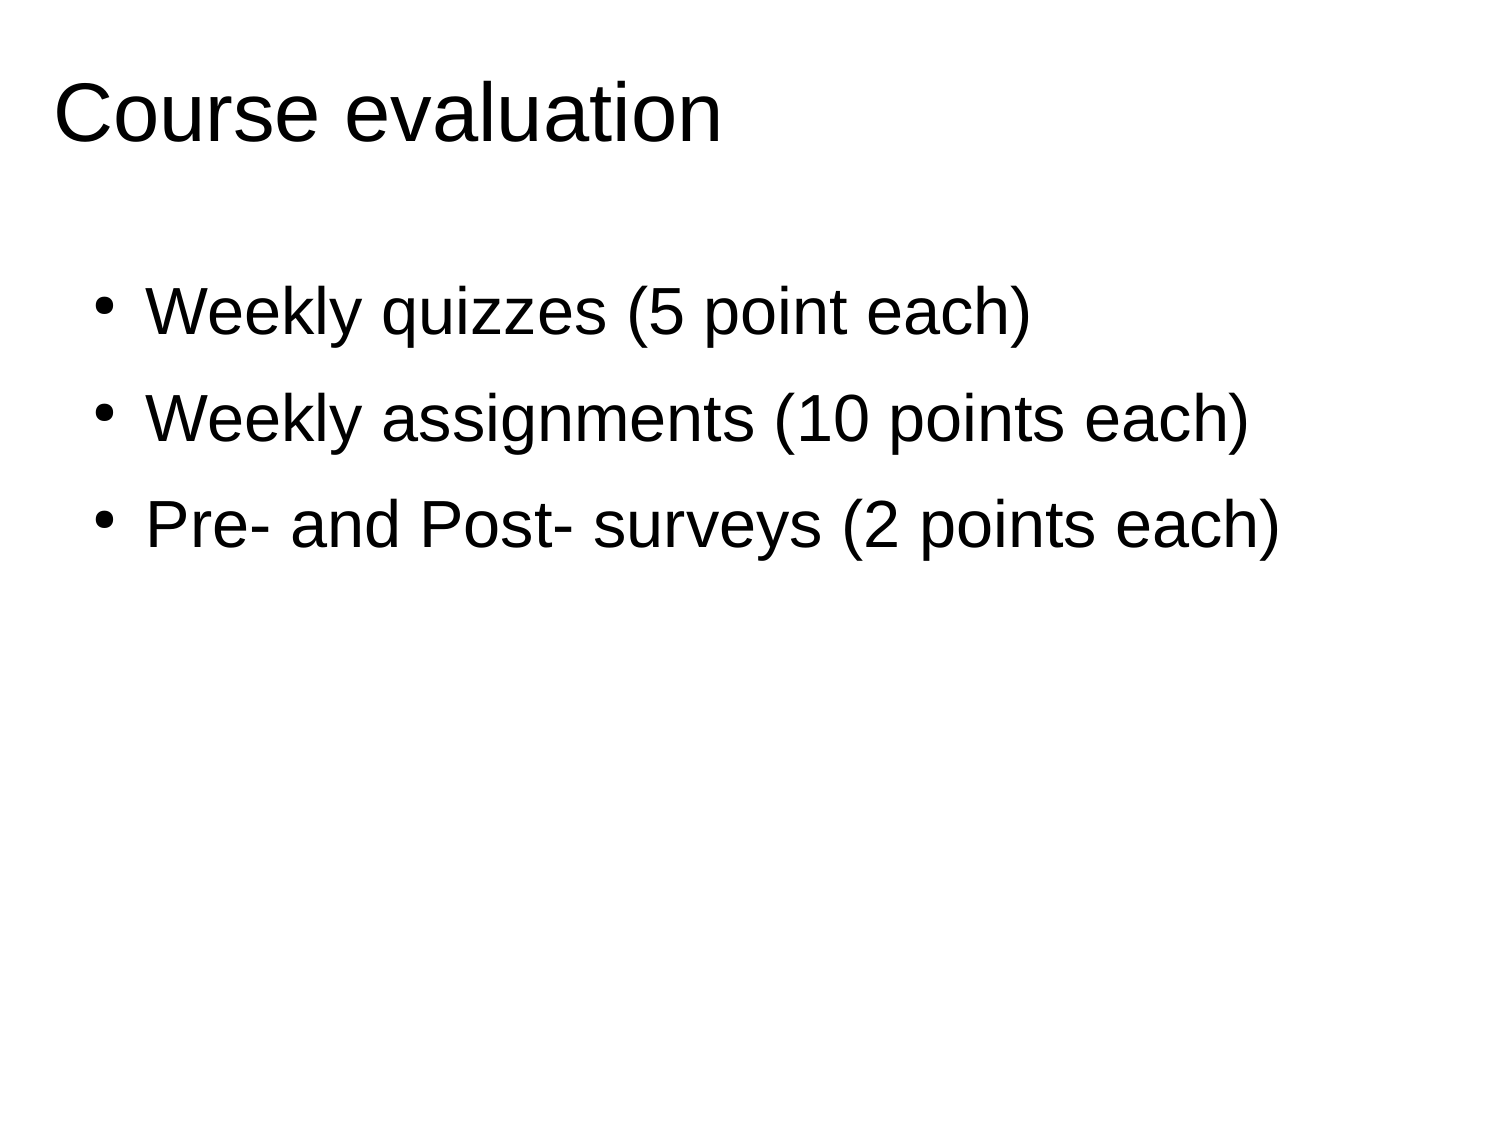

# Course evaluation
Weekly quizzes (5 point each)
Weekly assignments (10 points each)
Pre- and Post- surveys (2 points each)